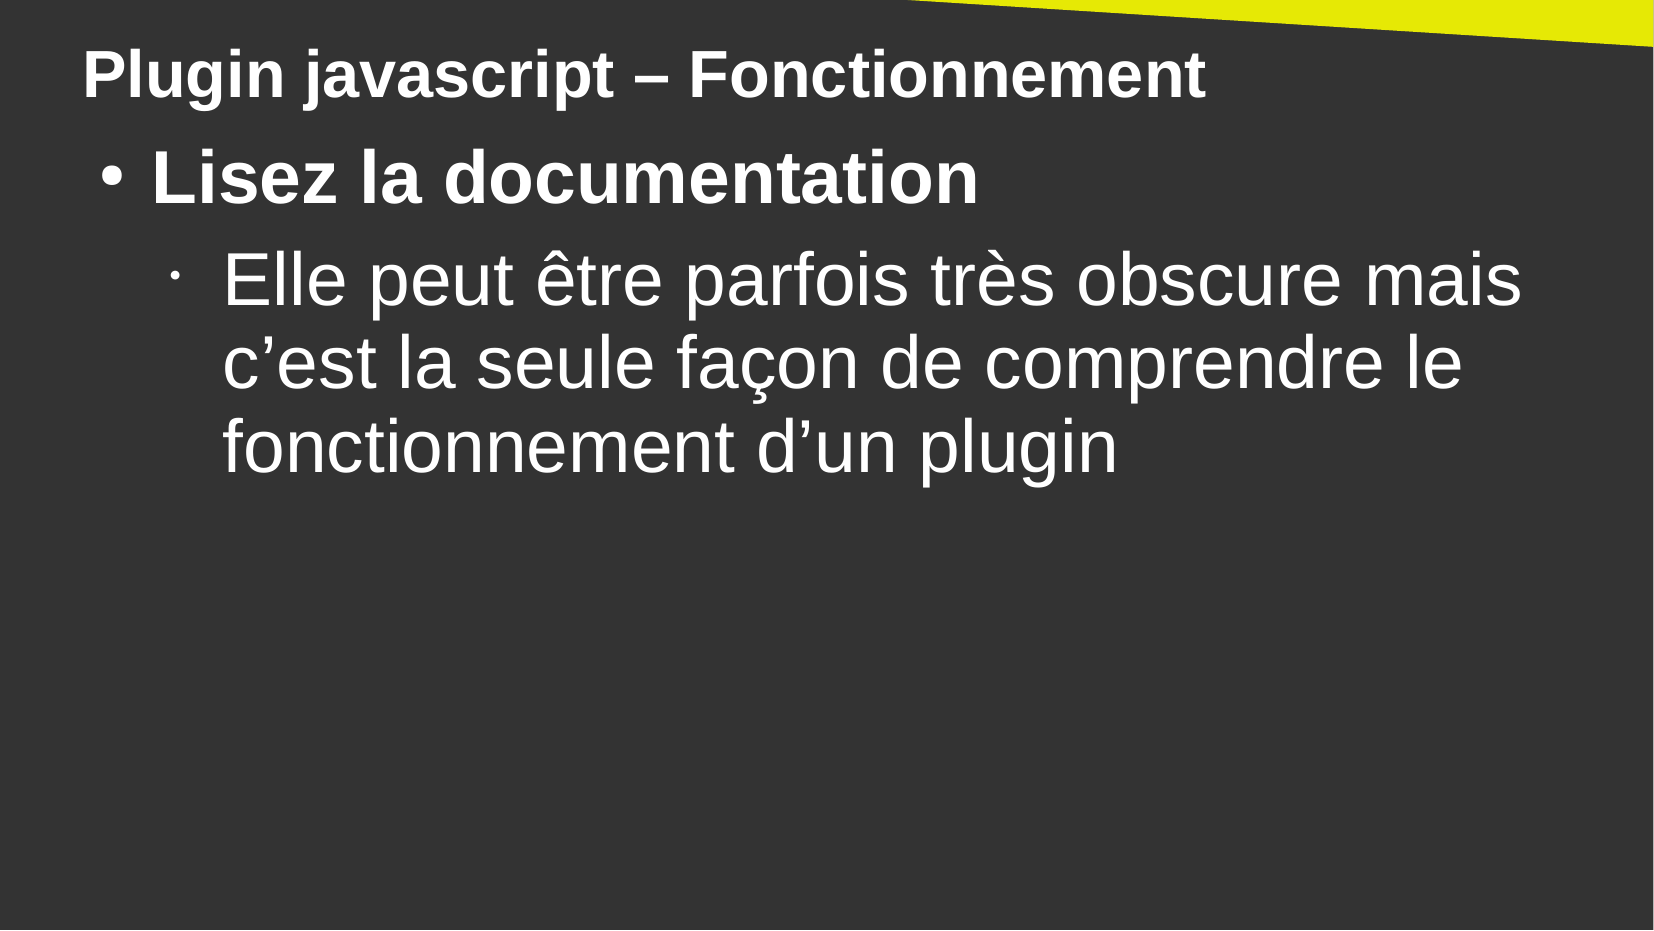

# Plugin javascript – Fonctionnement
Lisez la documentation
Elle peut être parfois très obscure mais c’est la seule façon de comprendre le fonctionnement d’un plugin